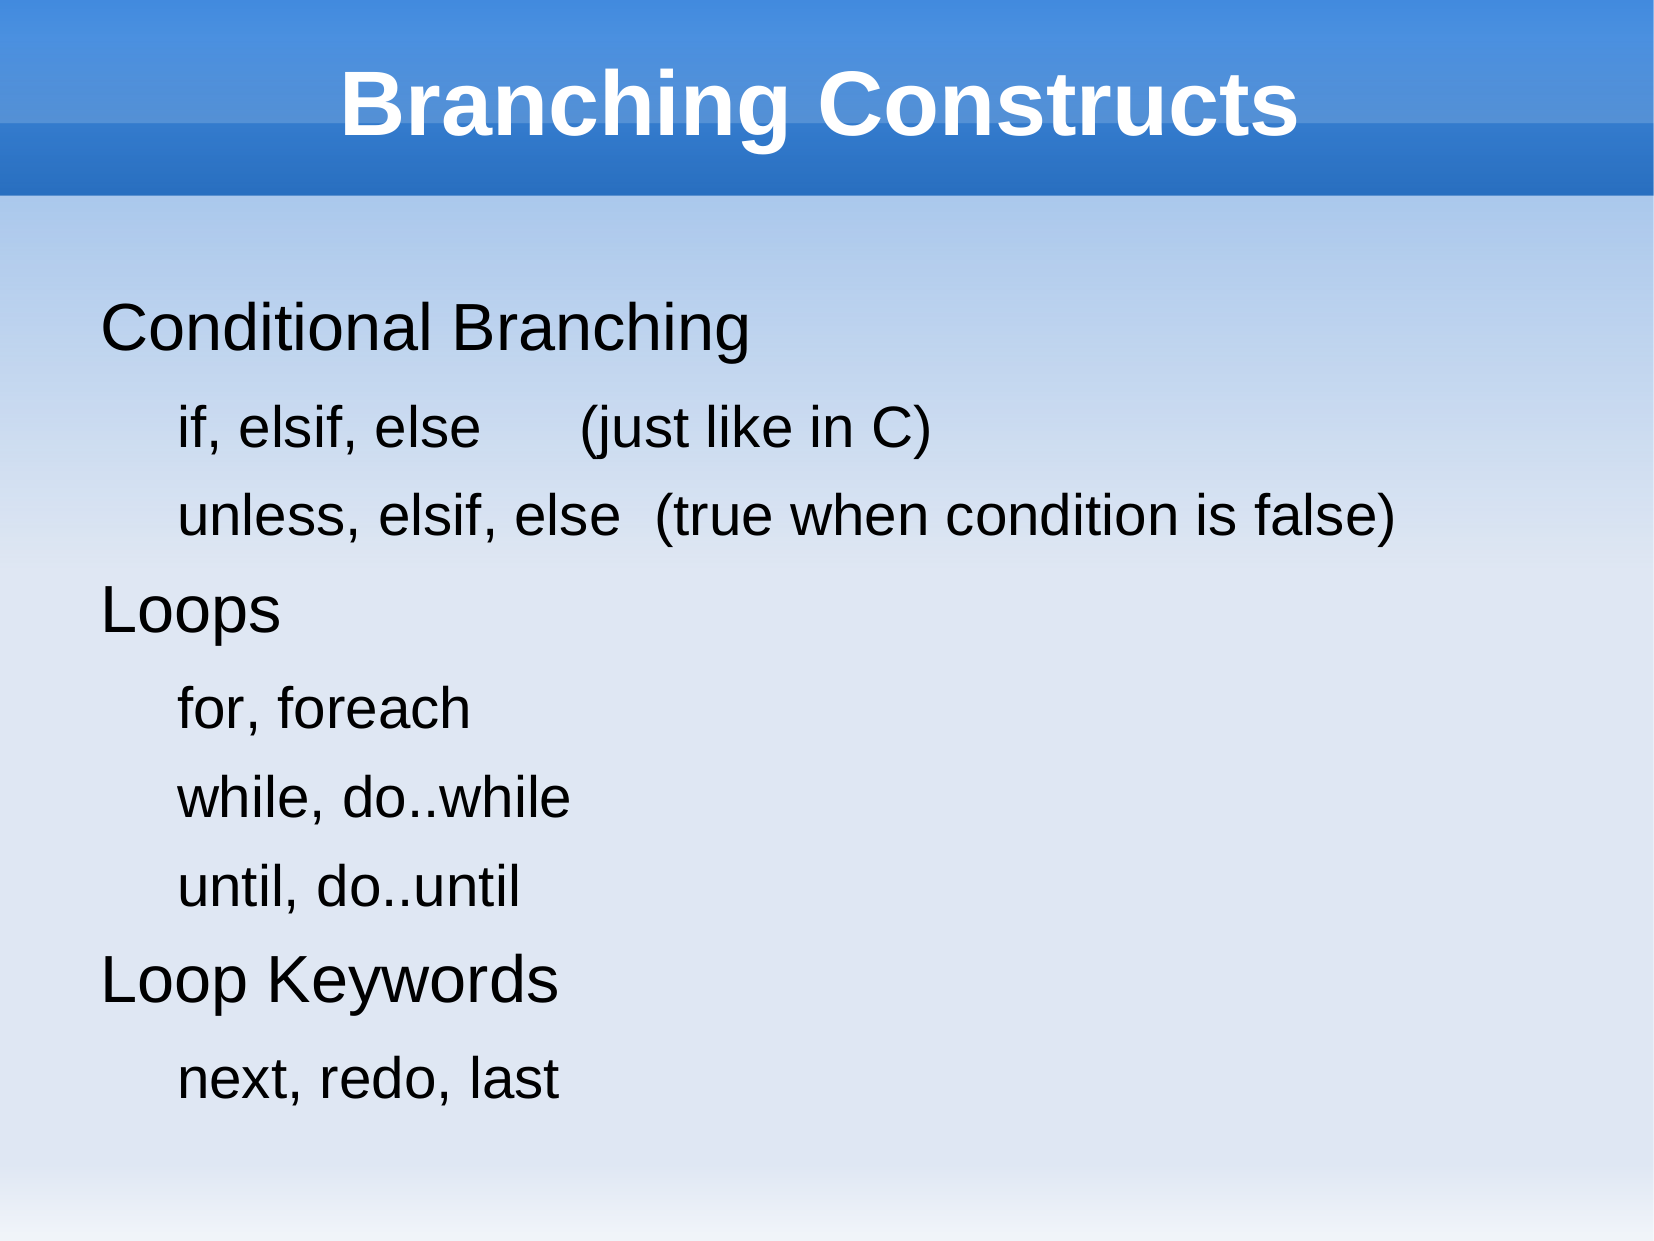

# Branching Constructs
Conditional Branching
if, elsif, else (just like in C)
unless, elsif, else (true when condition is false)
Loops
for, foreach
while, do..while
until, do..until
Loop Keywords
next, redo, last